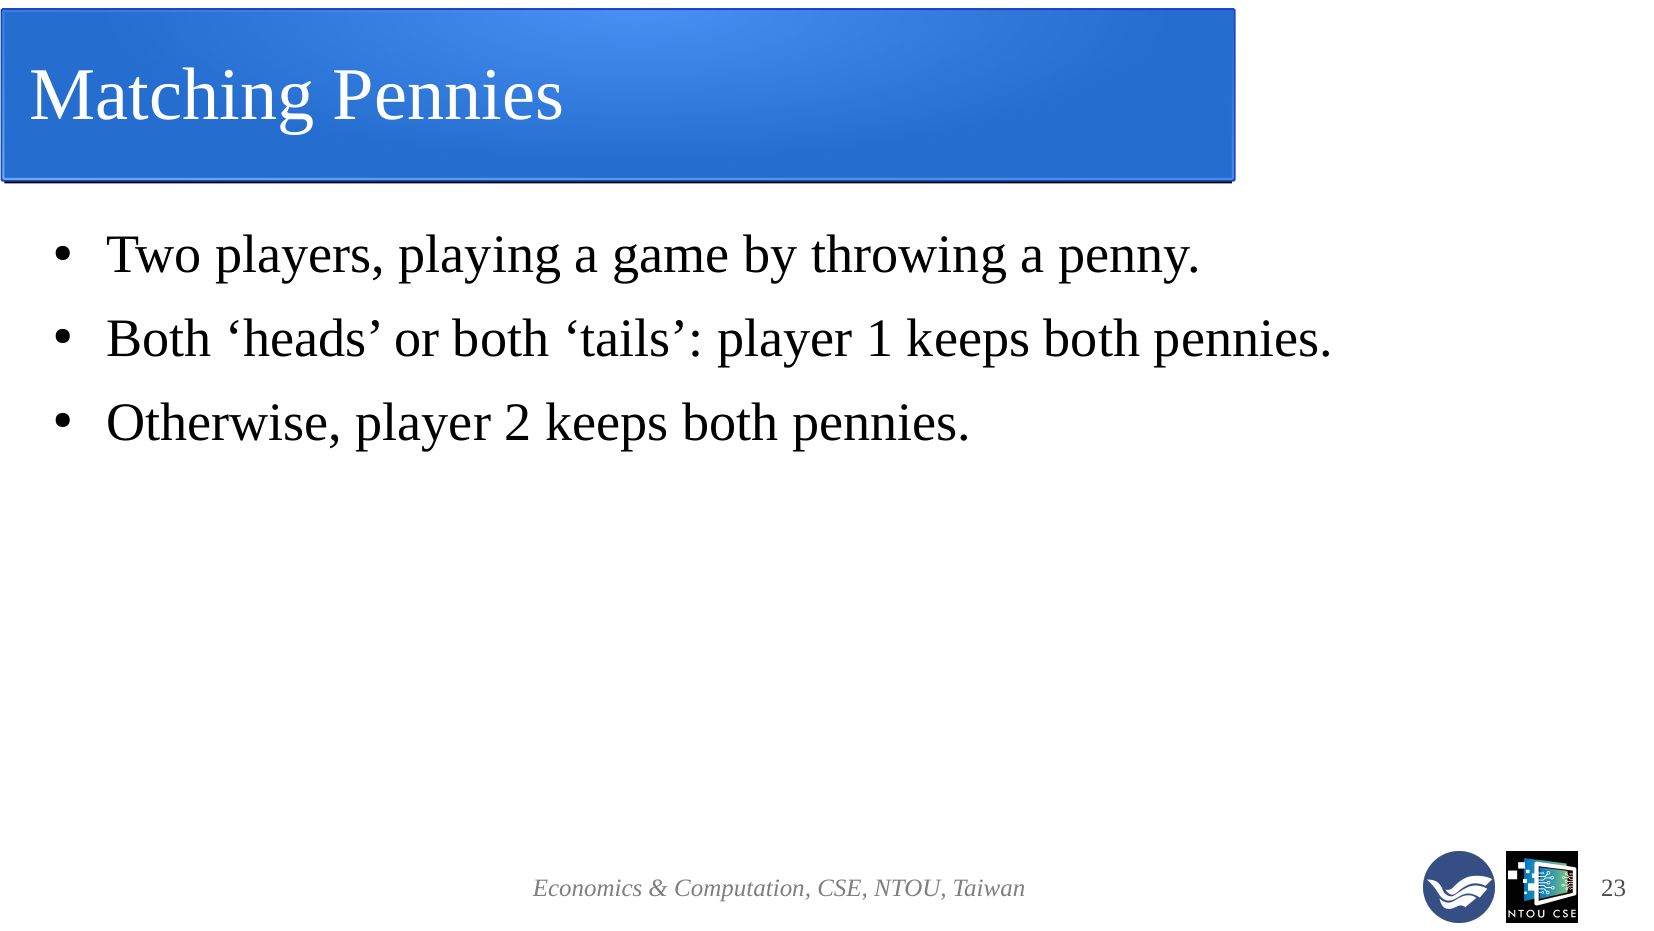

# Matching Pennies
Two players, playing a game by throwing a penny.
Both ‘heads’ or both ‘tails’: player 1 keeps both pennies.
Otherwise, player 2 keeps both pennies.
Economics & Computation, CSE, NTOU, Taiwan
23